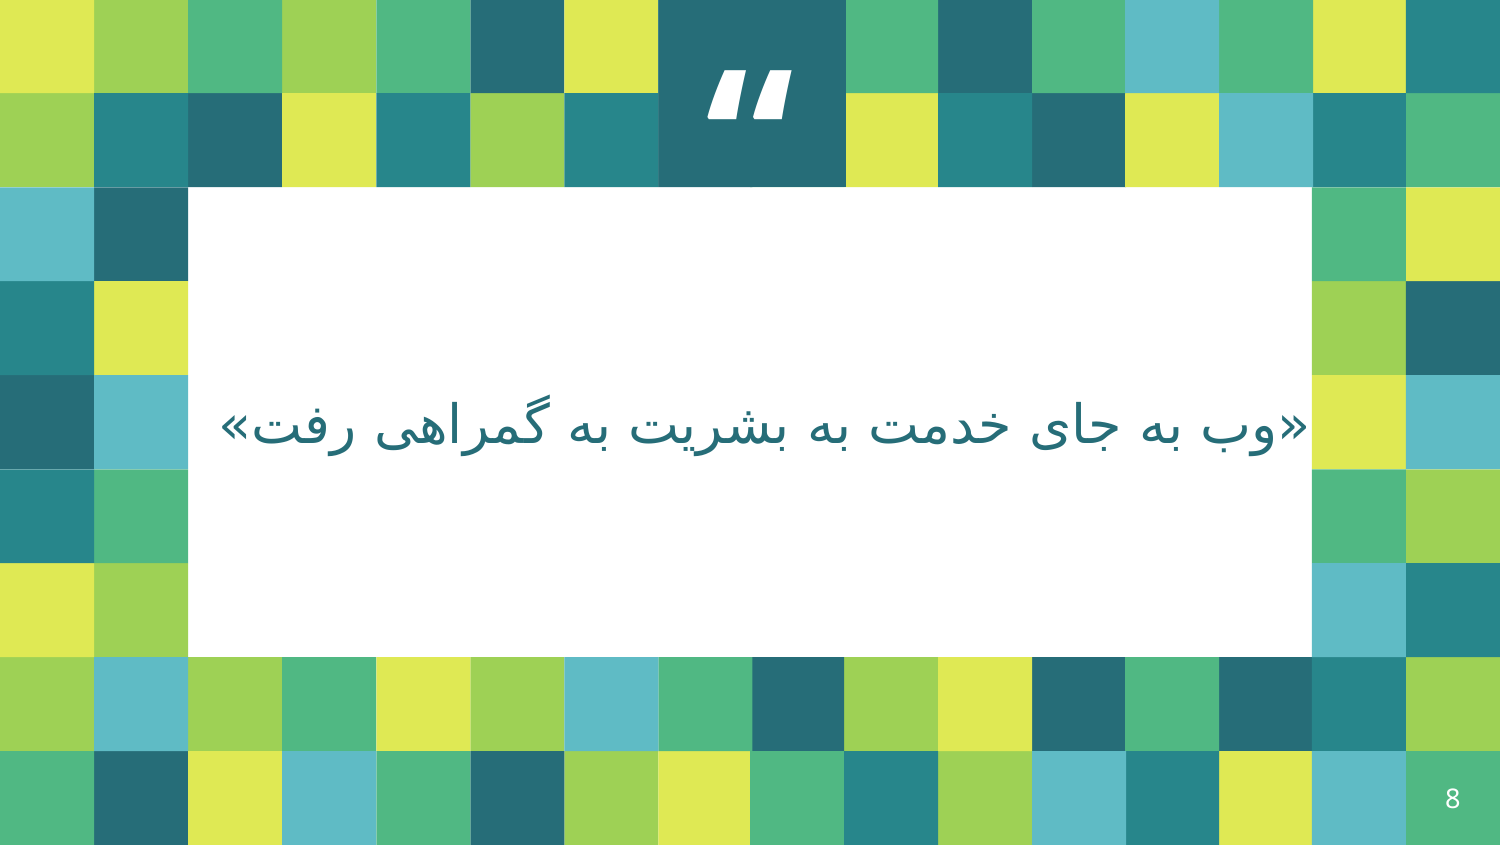

# «وب به جای خدمت به بشریت به گمراهی رفت»
8